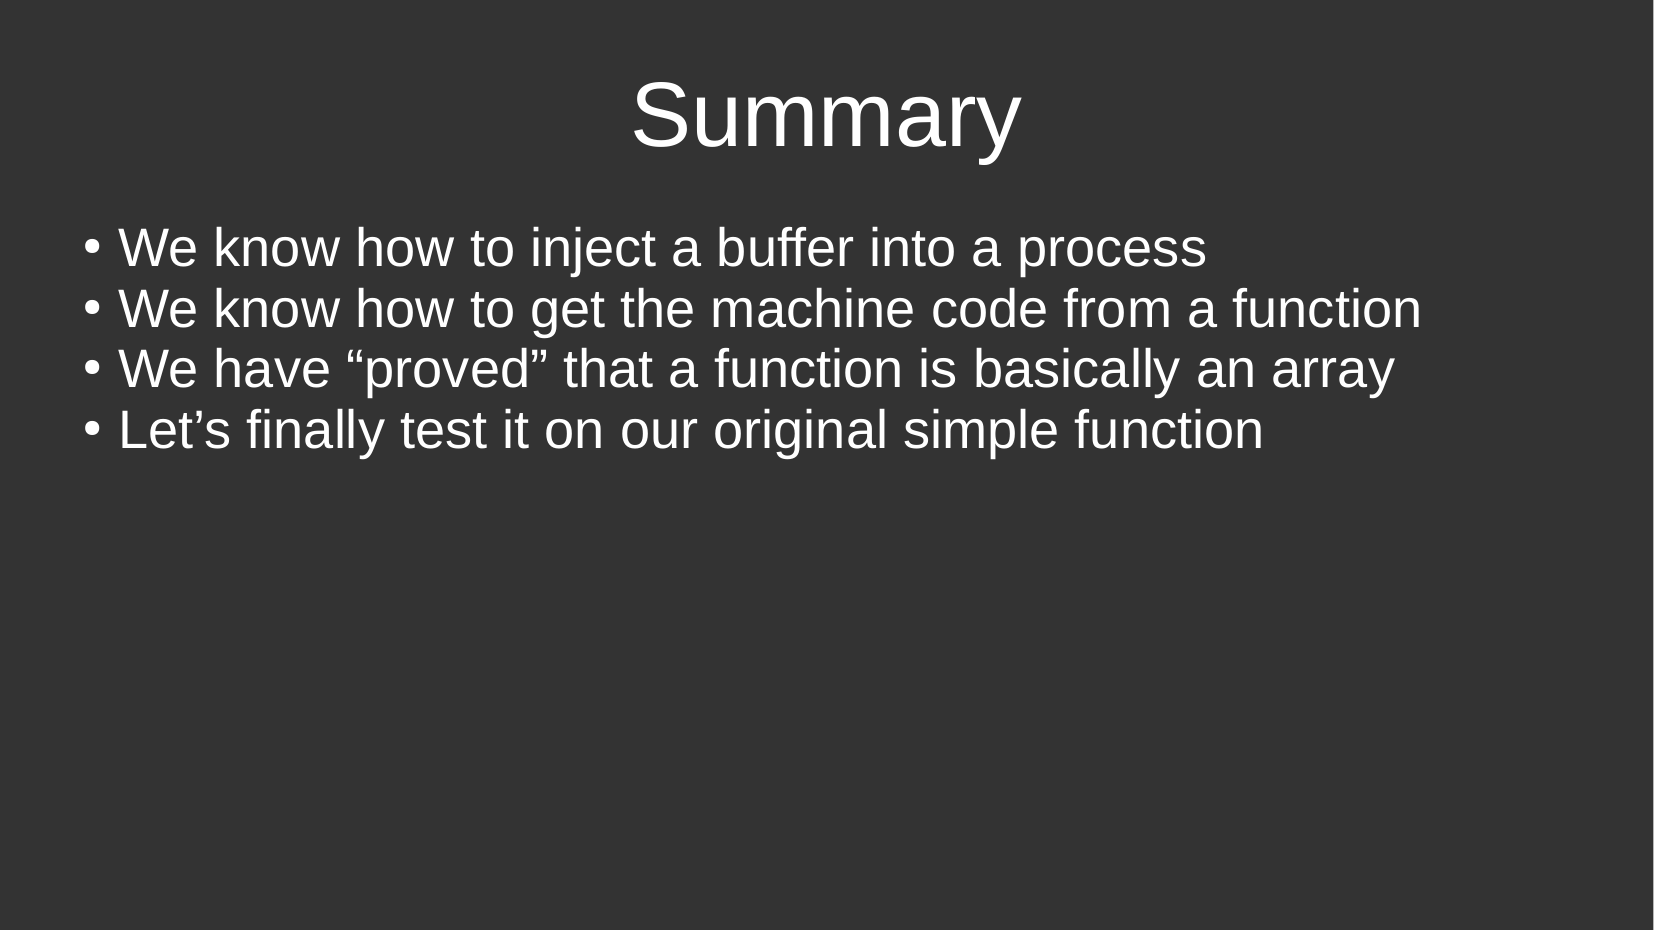

# Summary
We know how to inject a buffer into a process
We know how to get the machine code from a function
We have “proved” that a function is basically an array
Let’s finally test it on our original simple function